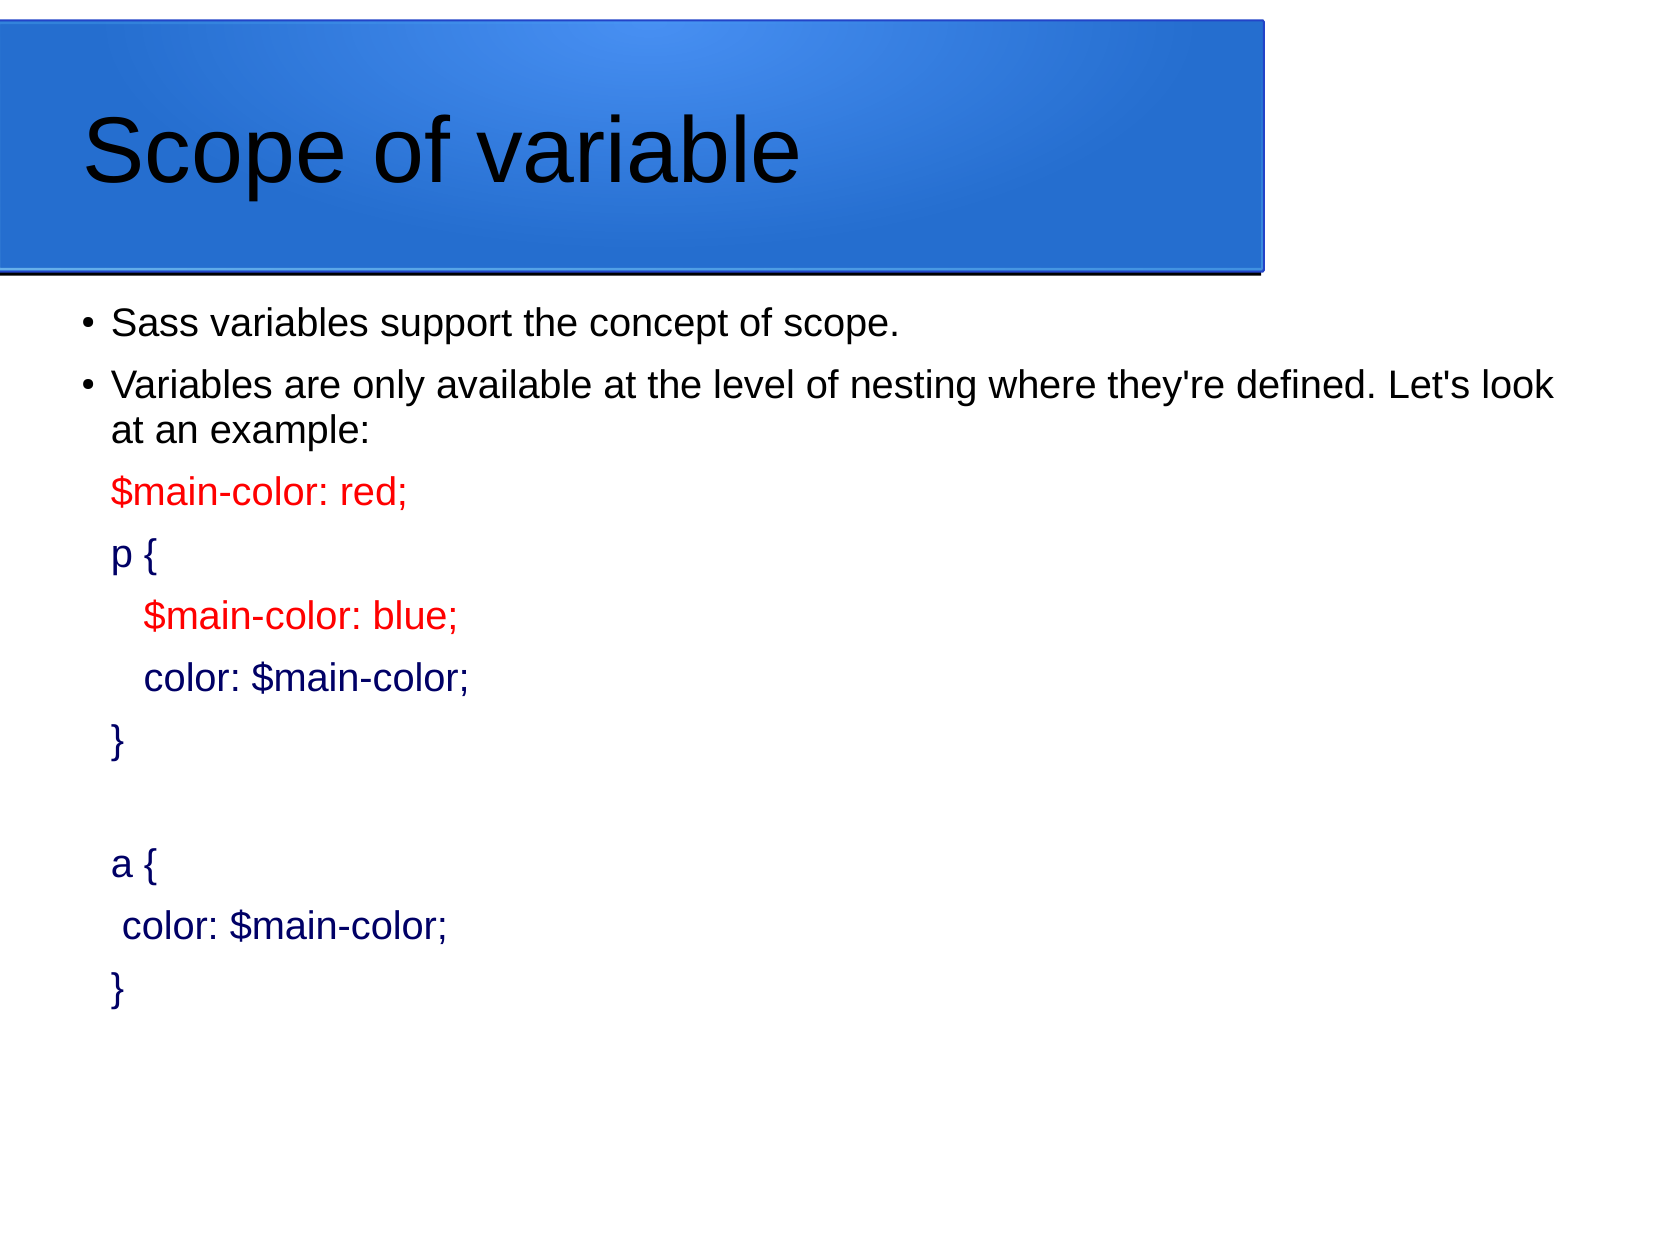

# Scope of variable
Sass variables support the concept of scope.
Variables are only available at the level of nesting where they're defined. Let's look at an example:
$main-color: red;
p {
 $main-color: blue;
 color: $main-color;
}
a {
 color: $main-color;
}